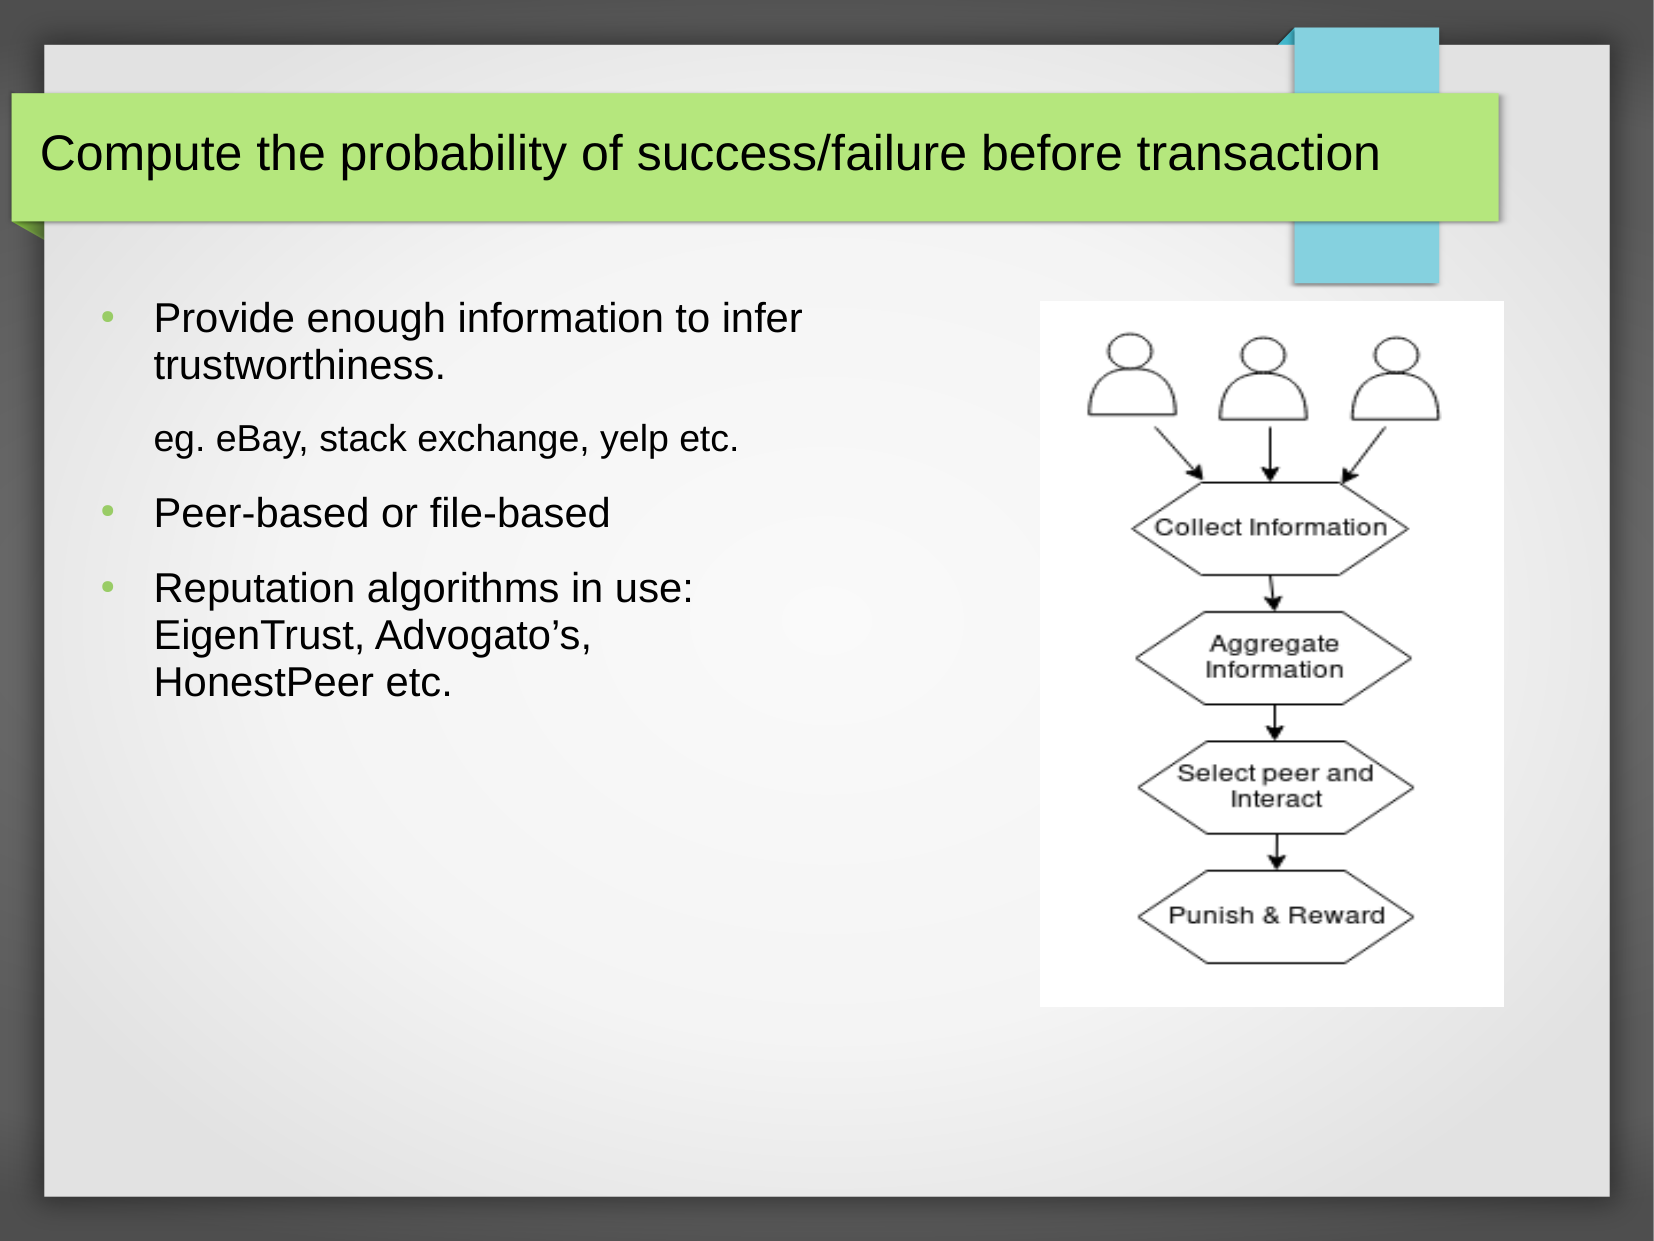

# Compute the probability of success/failure before transaction
Provide enough information to infer trustworthiness.
eg. eBay, stack exchange, yelp etc.
Peer-based or file-based
Reputation algorithms in use: EigenTrust, Advogato’s, HonestPeer etc.